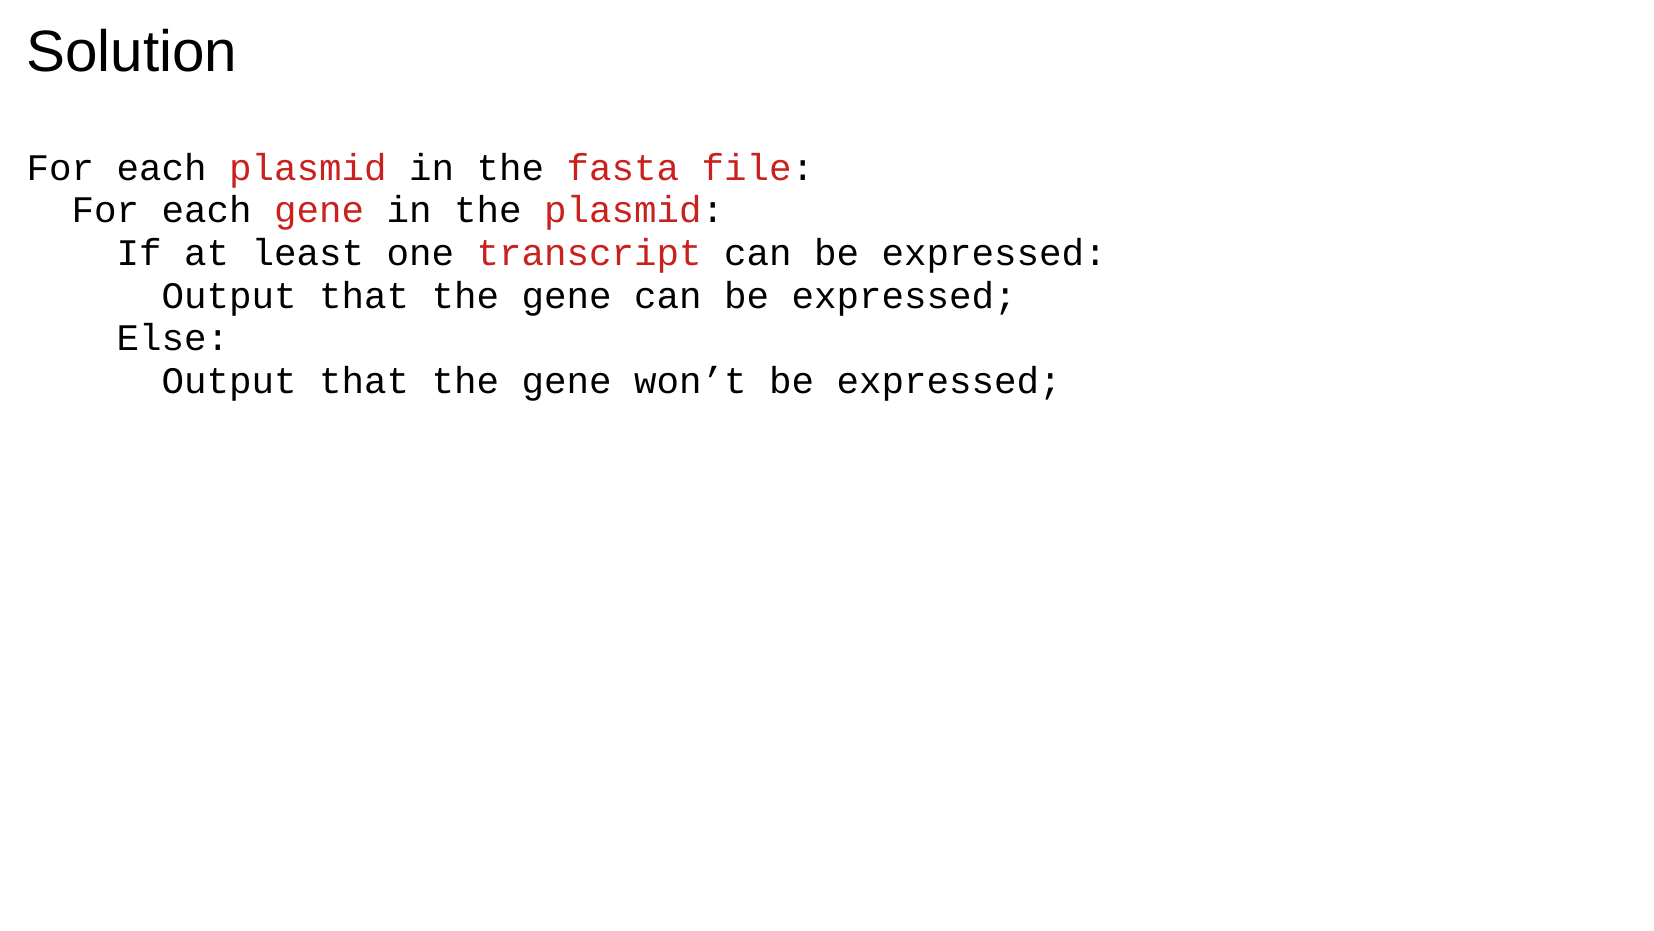

Solution
For each plasmid in the fasta file:
 For each gene in the plasmid:
 If at least one transcript can be expressed:
 Output that the gene can be expressed;
 Else:
 Output that the gene won’t be expressed;